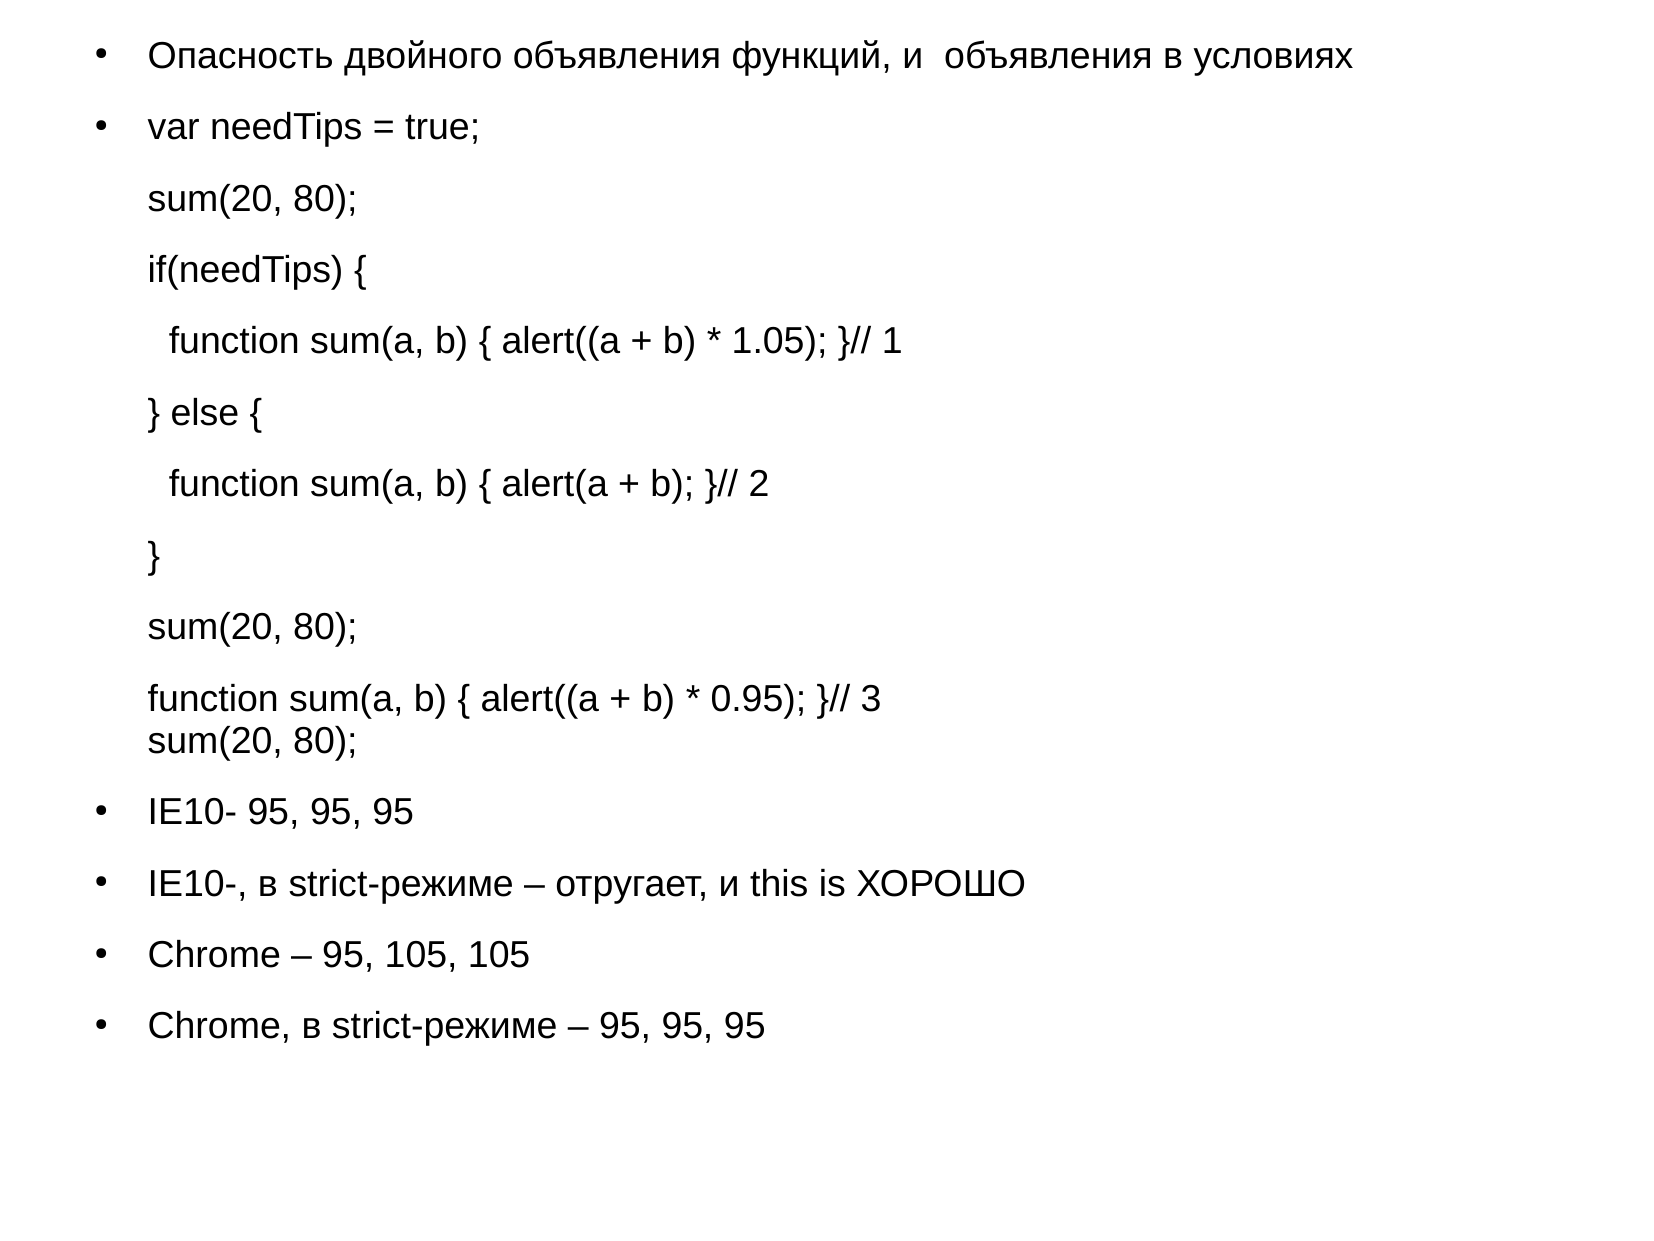

# Опасность двойного объявления функций, и объявления в условиях
var needTips = true;
sum(20, 80);
if(needTips) {
 function sum(a, b) { alert((a + b) * 1.05); }// 1
} else {
 function sum(a, b) { alert(a + b); }// 2
}
sum(20, 80);
function sum(a, b) { alert((a + b) * 0.95); }// 3
sum(20, 80);
IE10- 95, 95, 95
IE10-, в strict-режиме – отругает, и this is ХОРОШО
Chrome – 95, 105, 105
Chrome, в strict-режиме – 95, 95, 95